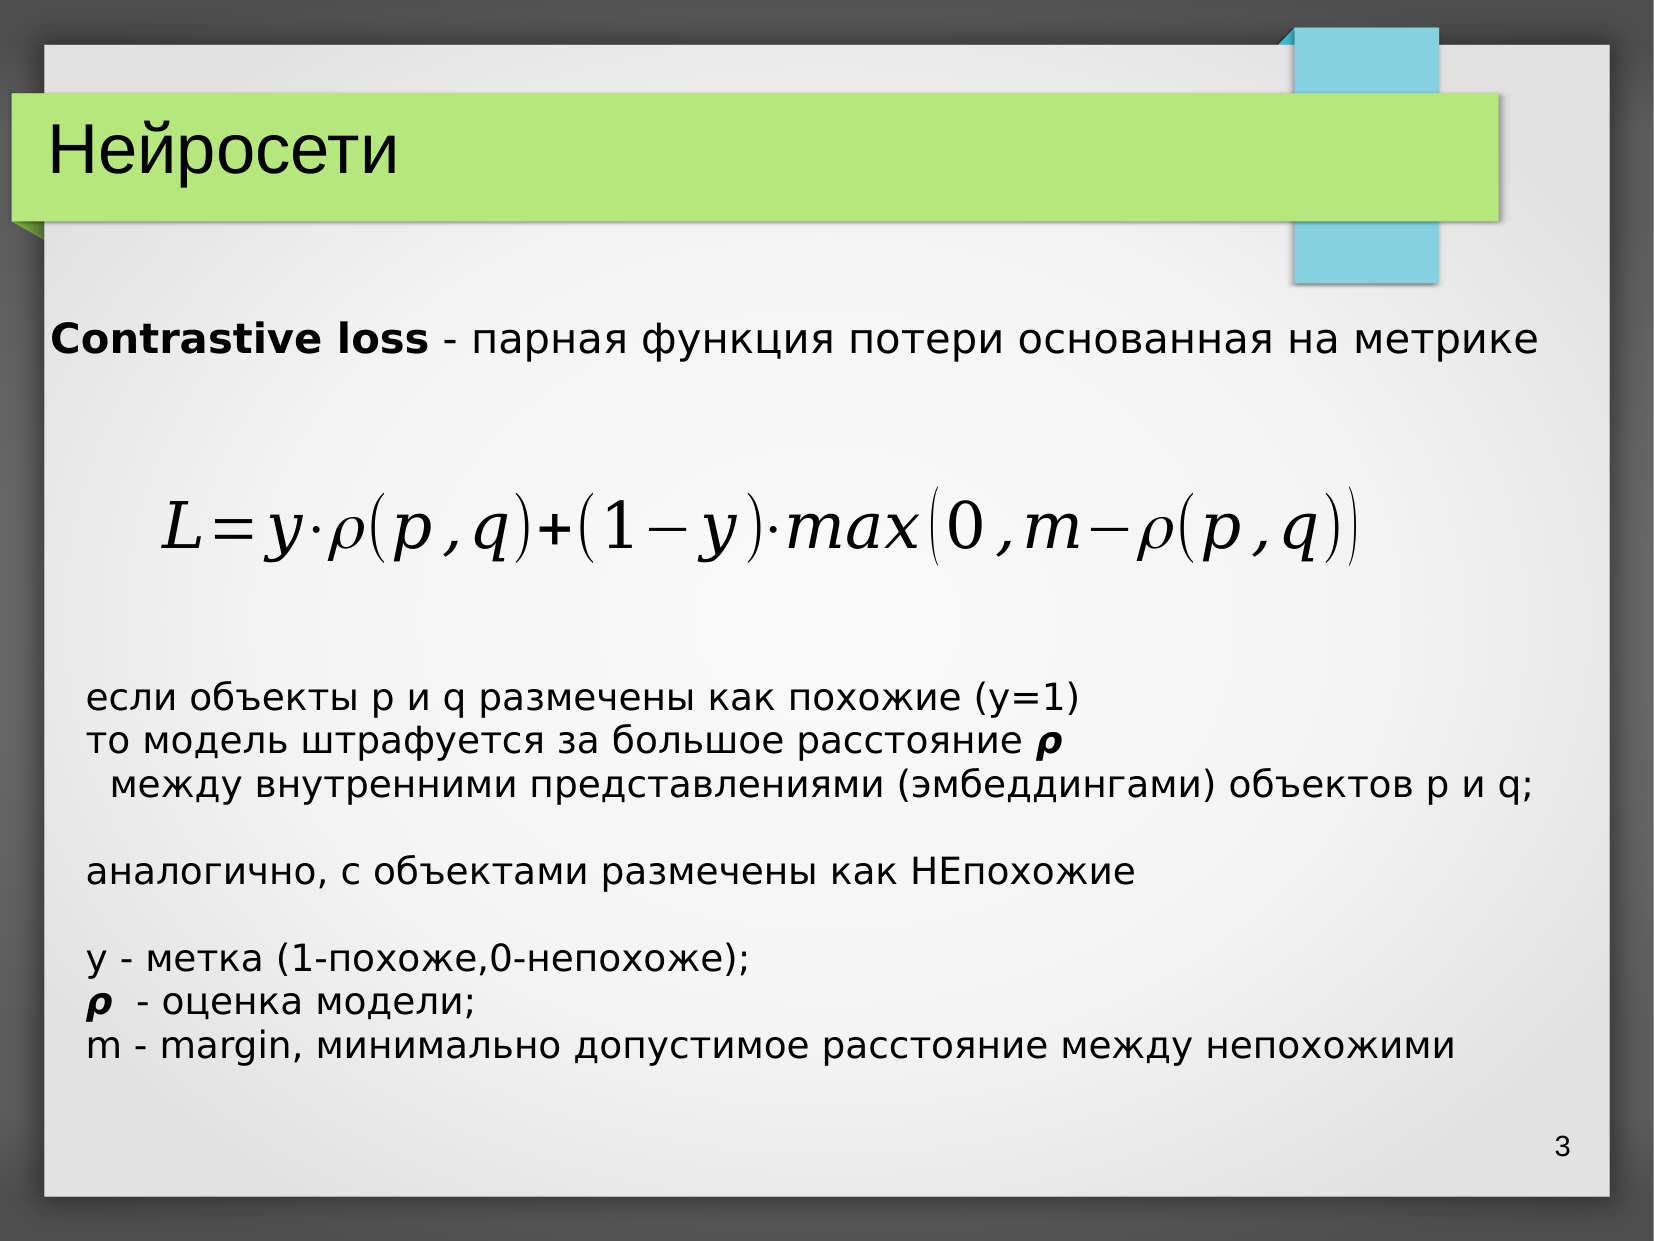

# Нейросети
Contrastive loss - парная функция потери основанная на метрике
если объекты p и q размечены как похожие (y=1)
то модель штрафуется за большое расстояние ρ
 между внутренними представлениями (эмбеддингами) объектов p и q;
аналогично, с объектами размечены как НЕпохожие
y - метка (1-похоже,0-непохоже);
ρ - оценка модели;
m - margin, минимально допустимое расстояние между непохожими
3